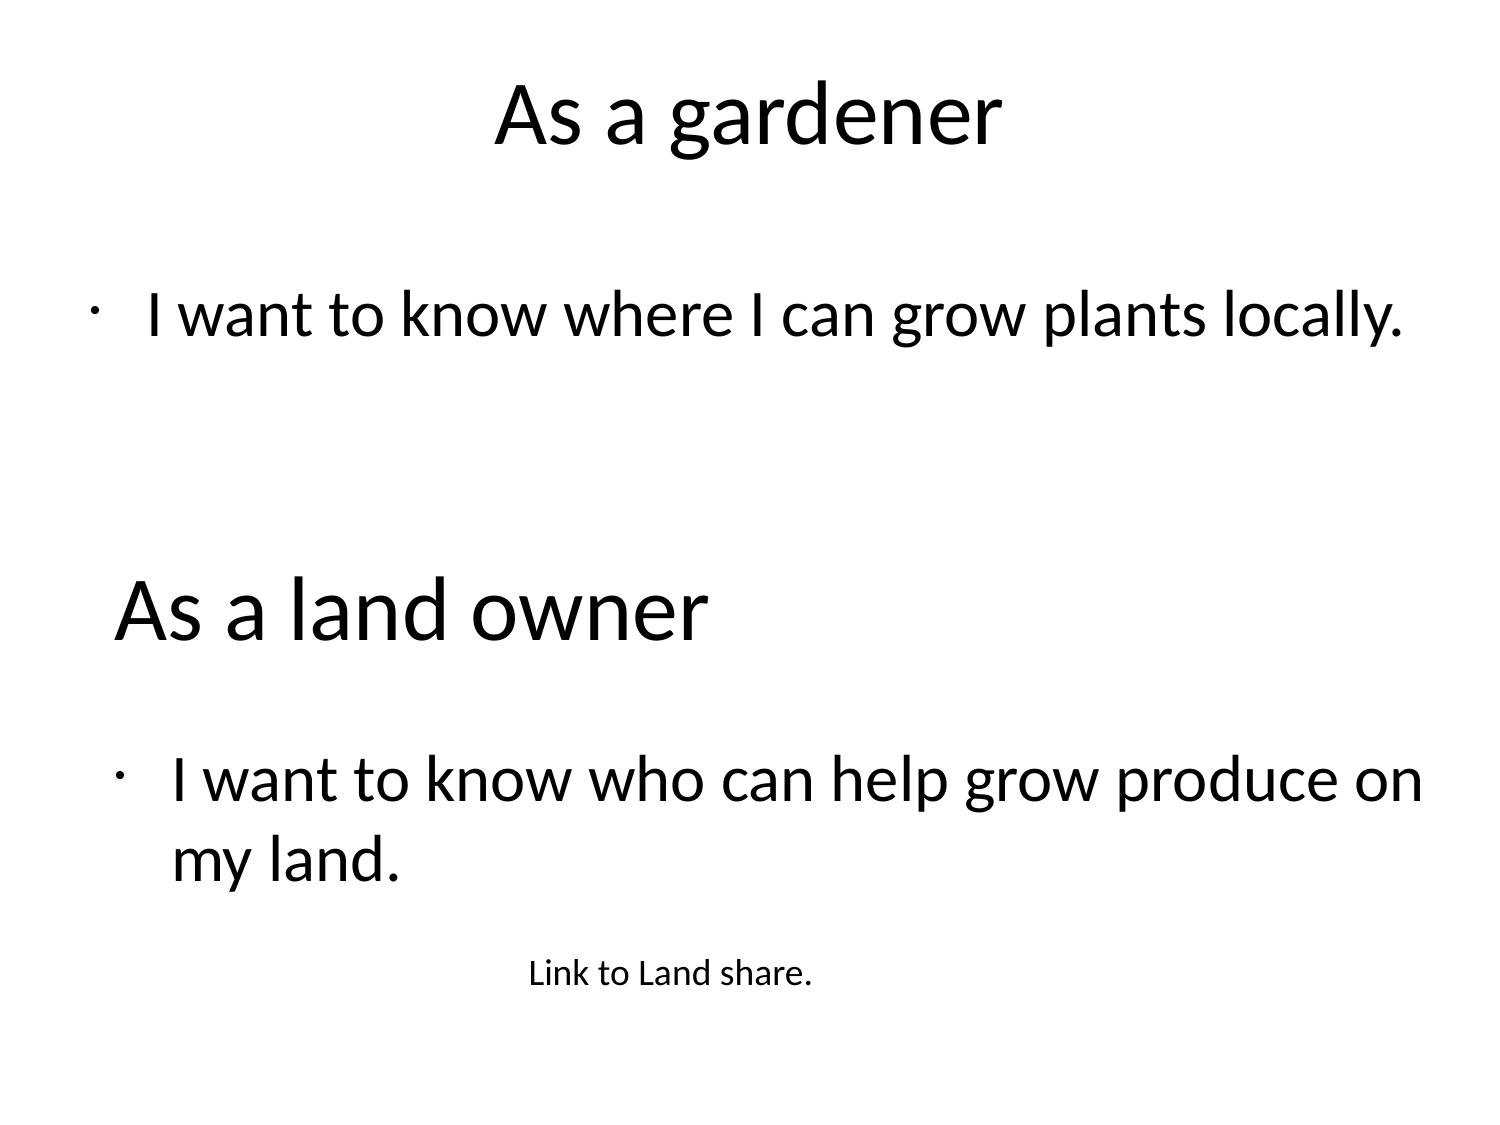

# As a gardener
I want to know where I can grow plants locally.
As a land owner
I want to know who can help grow produce on my land.
Link to Land share.